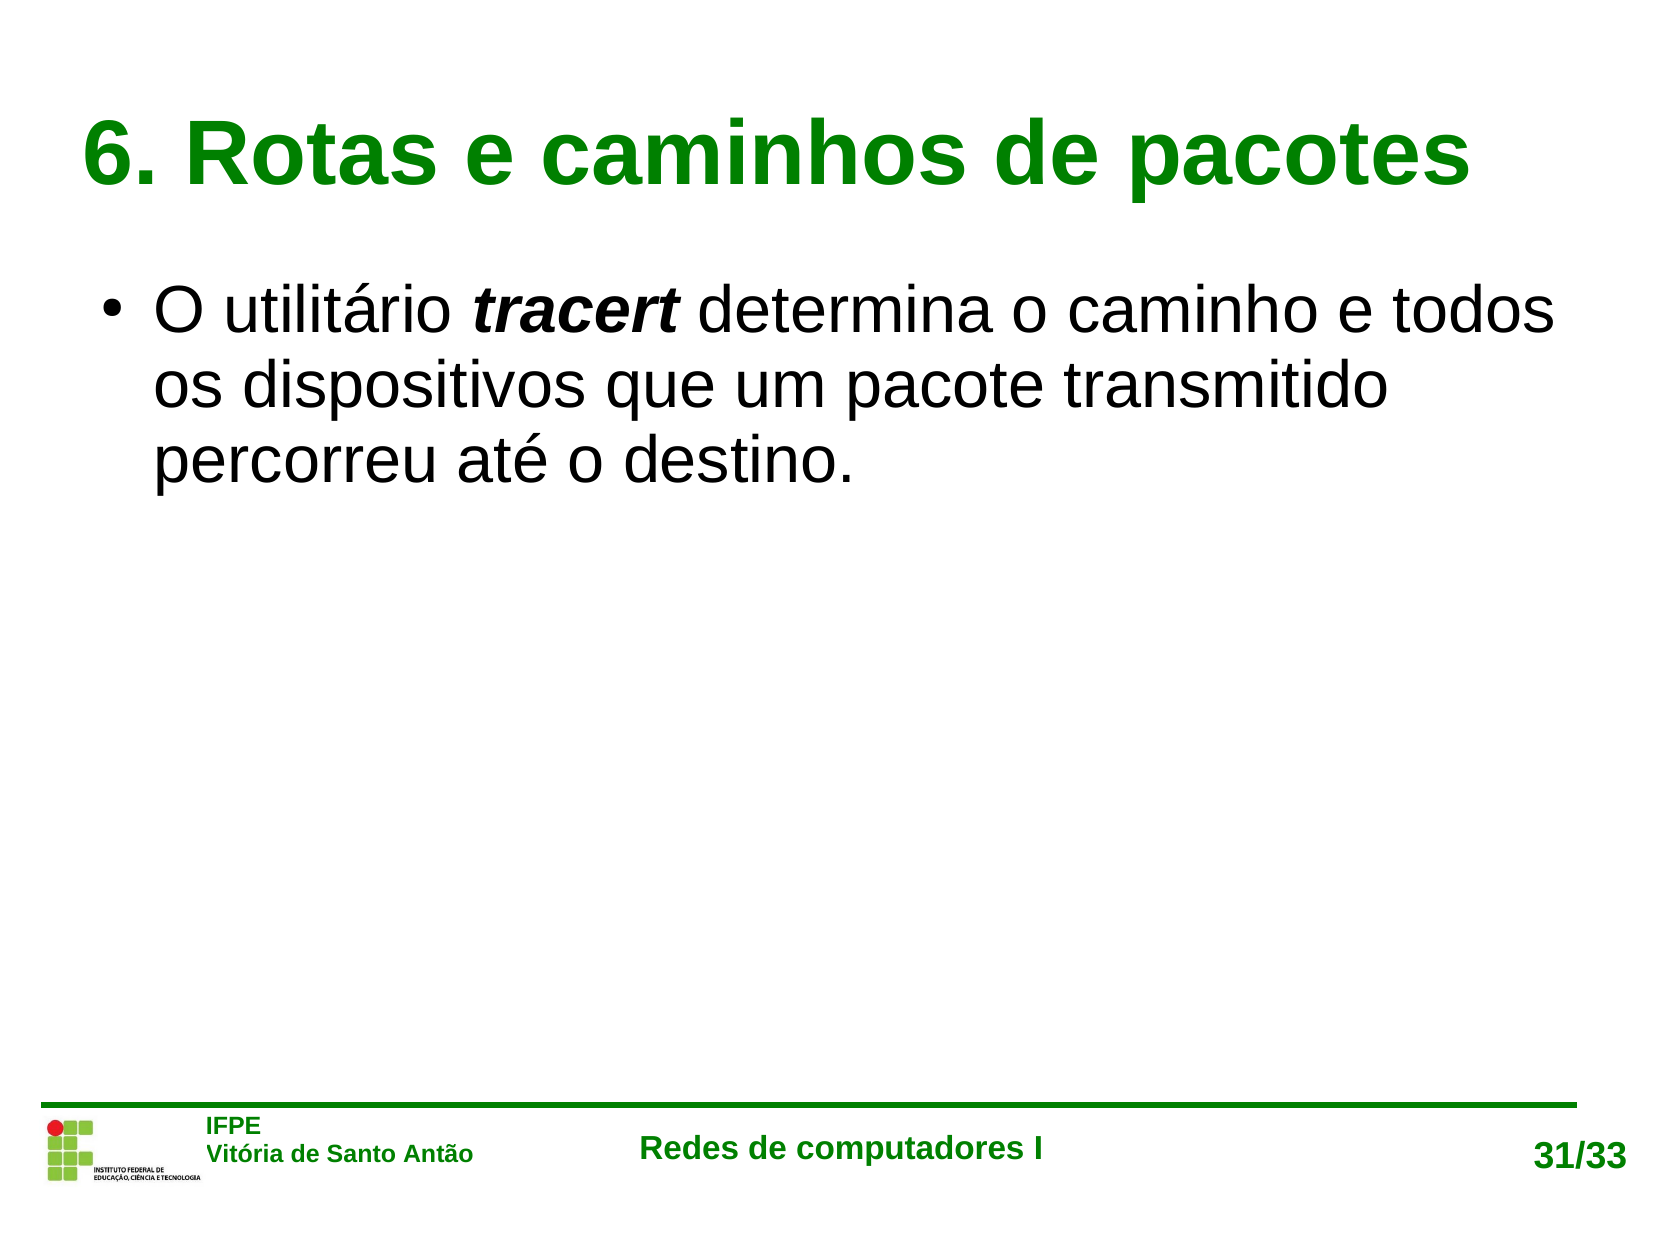

# 6. Rotas e caminhos de pacotes
O utilitário tracert determina o caminho e todos os dispositivos que um pacote transmitido percorreu até o destino.